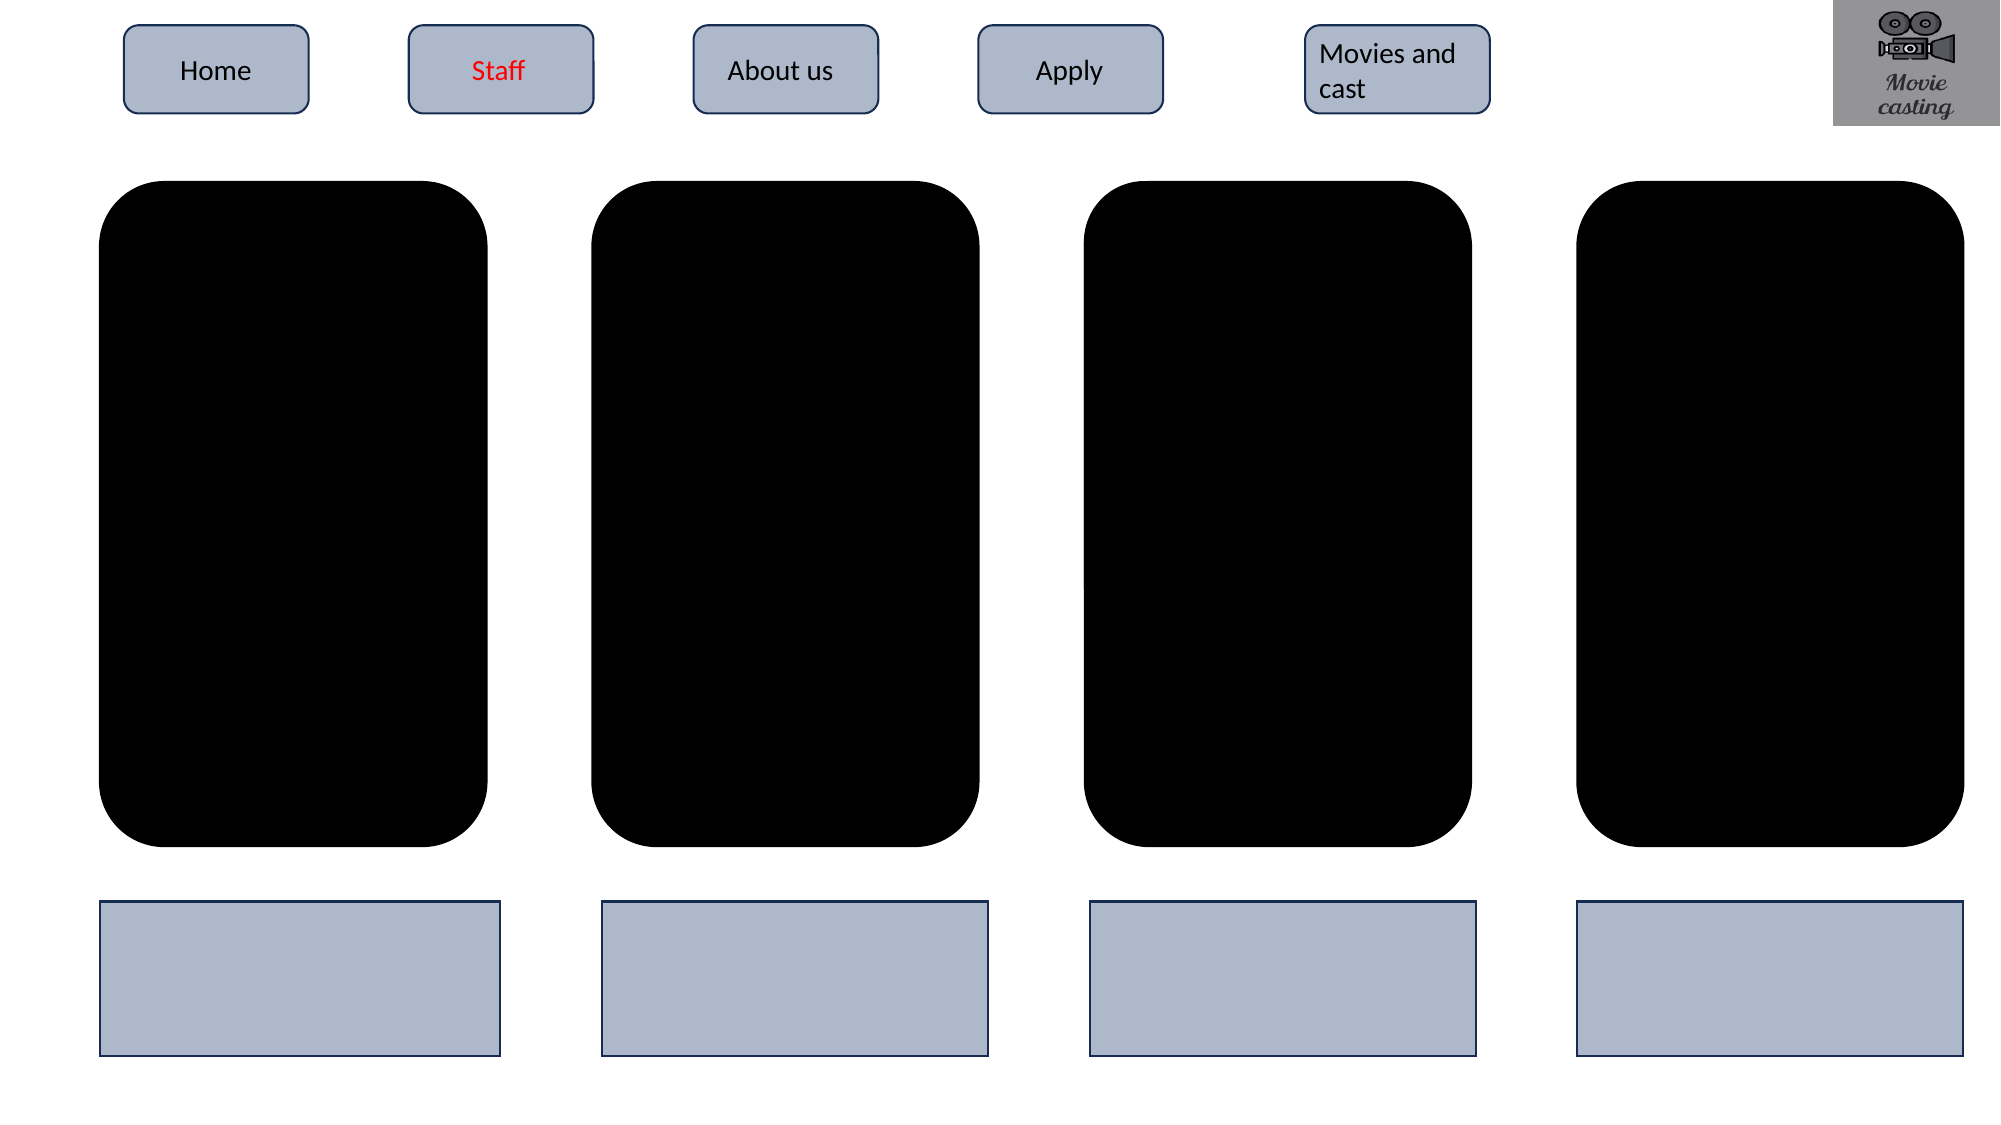

Movies and cast
Home
Staff
About us
Apply